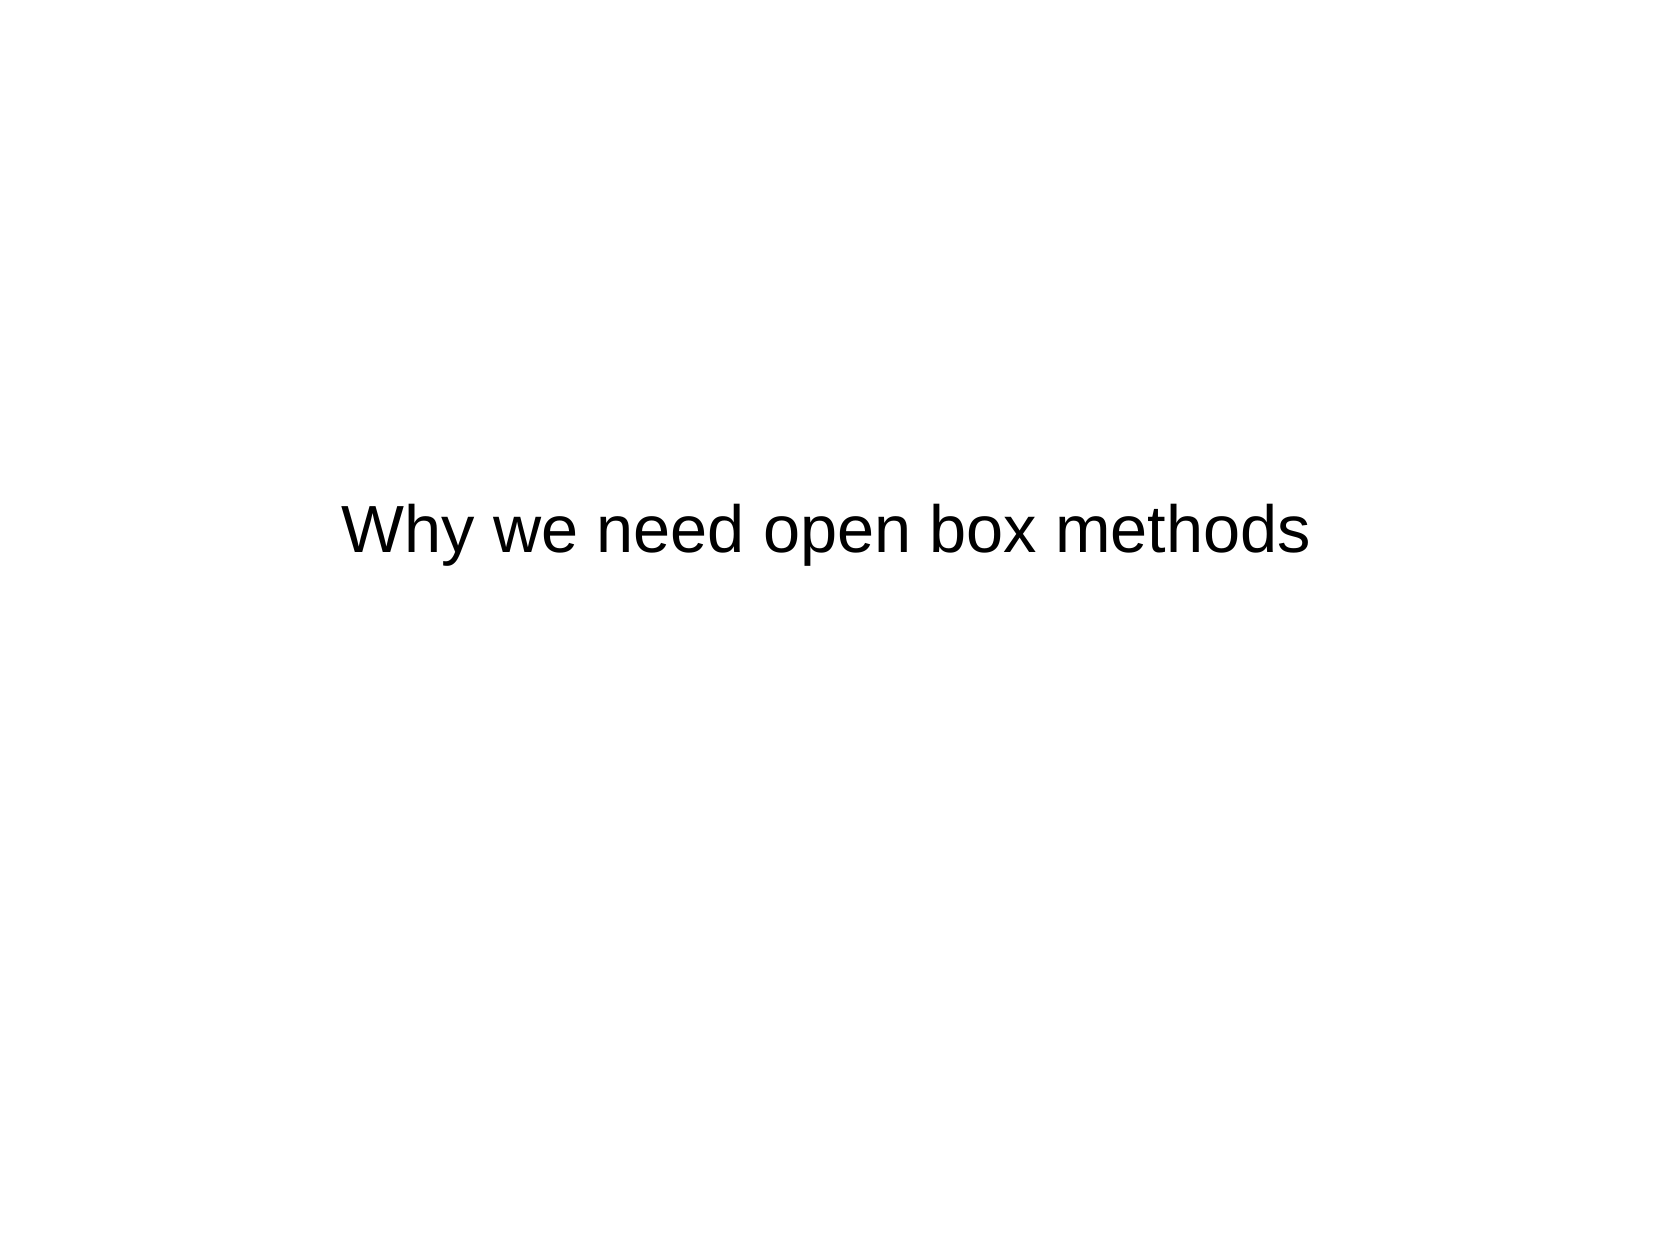

# Why we need open box methods